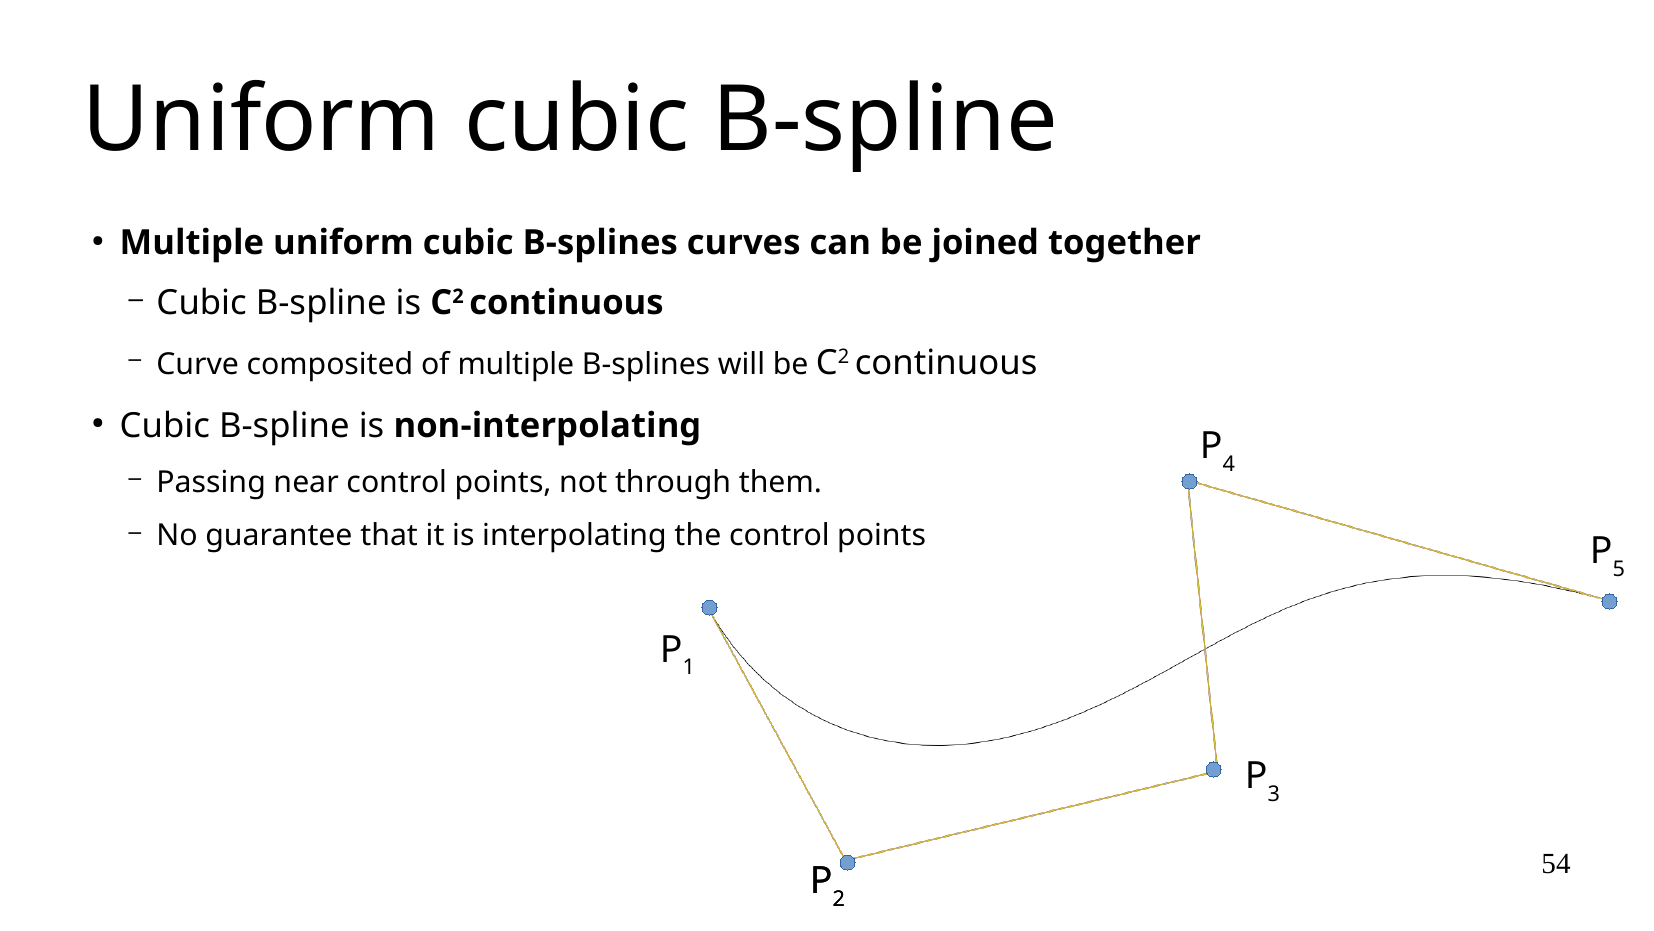

# Uniform cubic B-spline
Multiple uniform cubic B-splines curves can be joined together
Cubic B-spline is C2 continuous
Curve composited of multiple B-splines will be C2 continuous
Cubic B-spline is non-interpolating
Passing near control points, not through them.
No guarantee that it is interpolating the control points
P4
P5
P1
P3
P2
P2
54